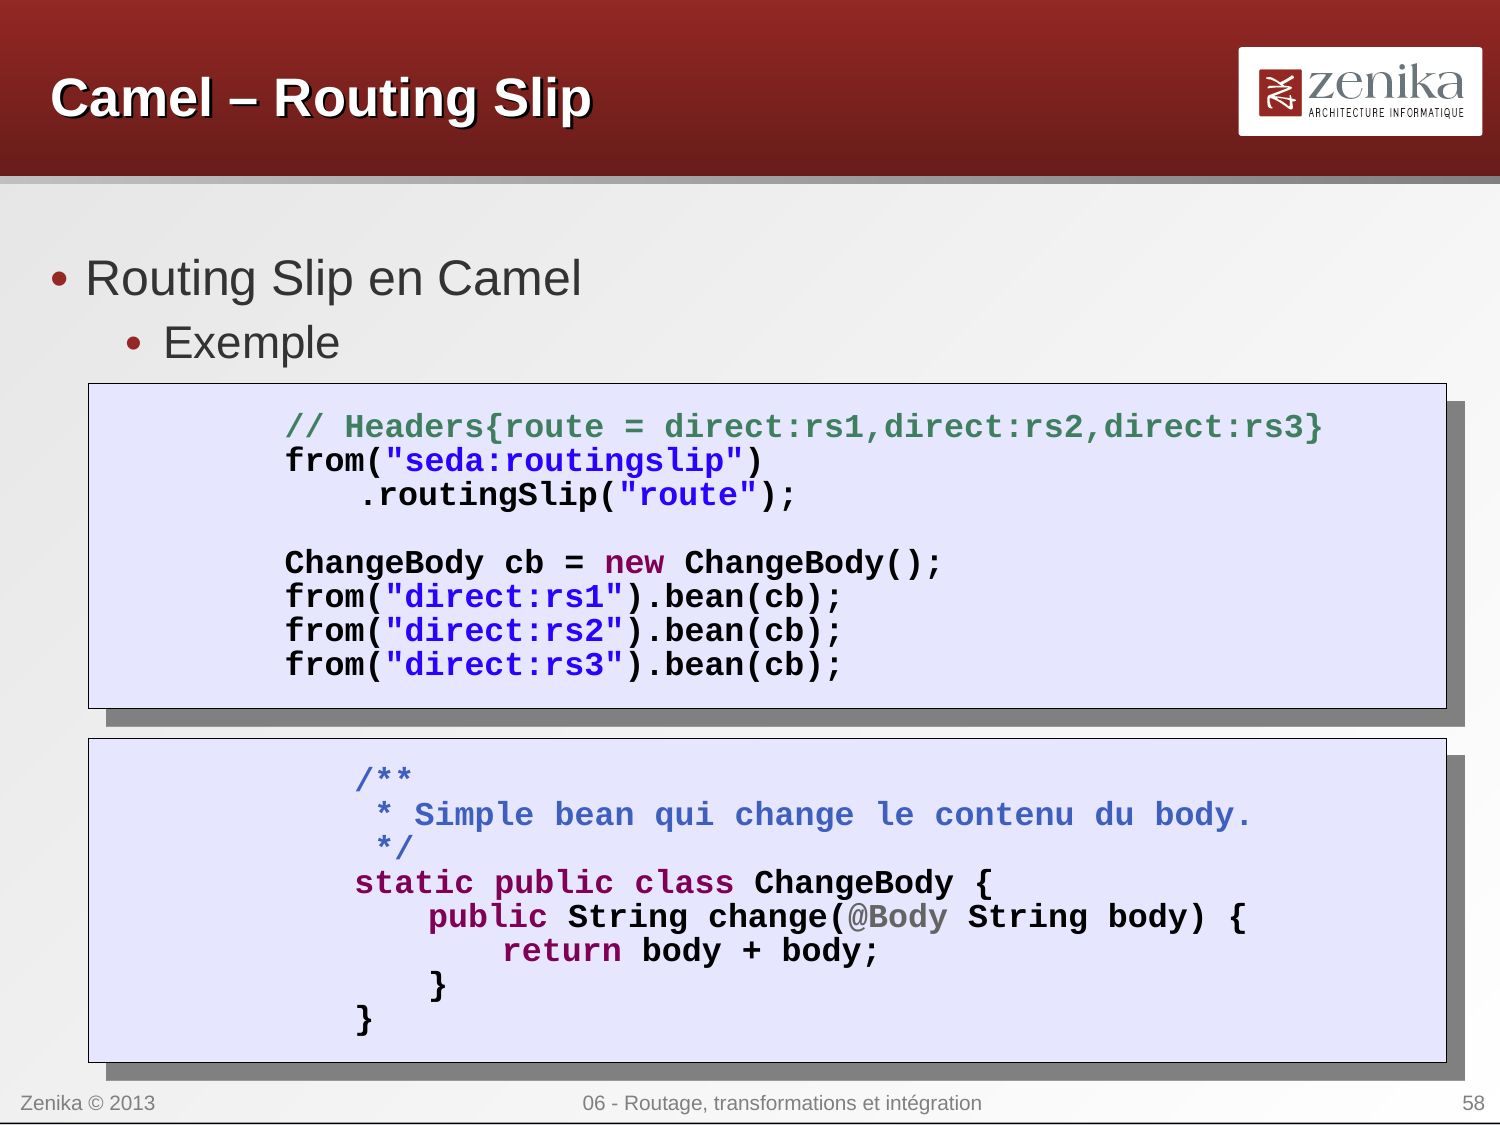

# Camel – Routing Slip
Routing Slip en Camel
Exemple
	// Headers{route = direct:rs1,direct:rs2,direct:rs3}
	from("seda:routingslip")
		.routingSlip("route");
	ChangeBody cb = new ChangeBody();
	from("direct:rs1").bean(cb);
	from("direct:rs2").bean(cb);
	from("direct:rs3").bean(cb);
	/**
	 * Simple bean qui change le contenu du body.
	 */
	static public class ChangeBody {
		public String change(@Body String body) {
			return body + body;
		}
	}